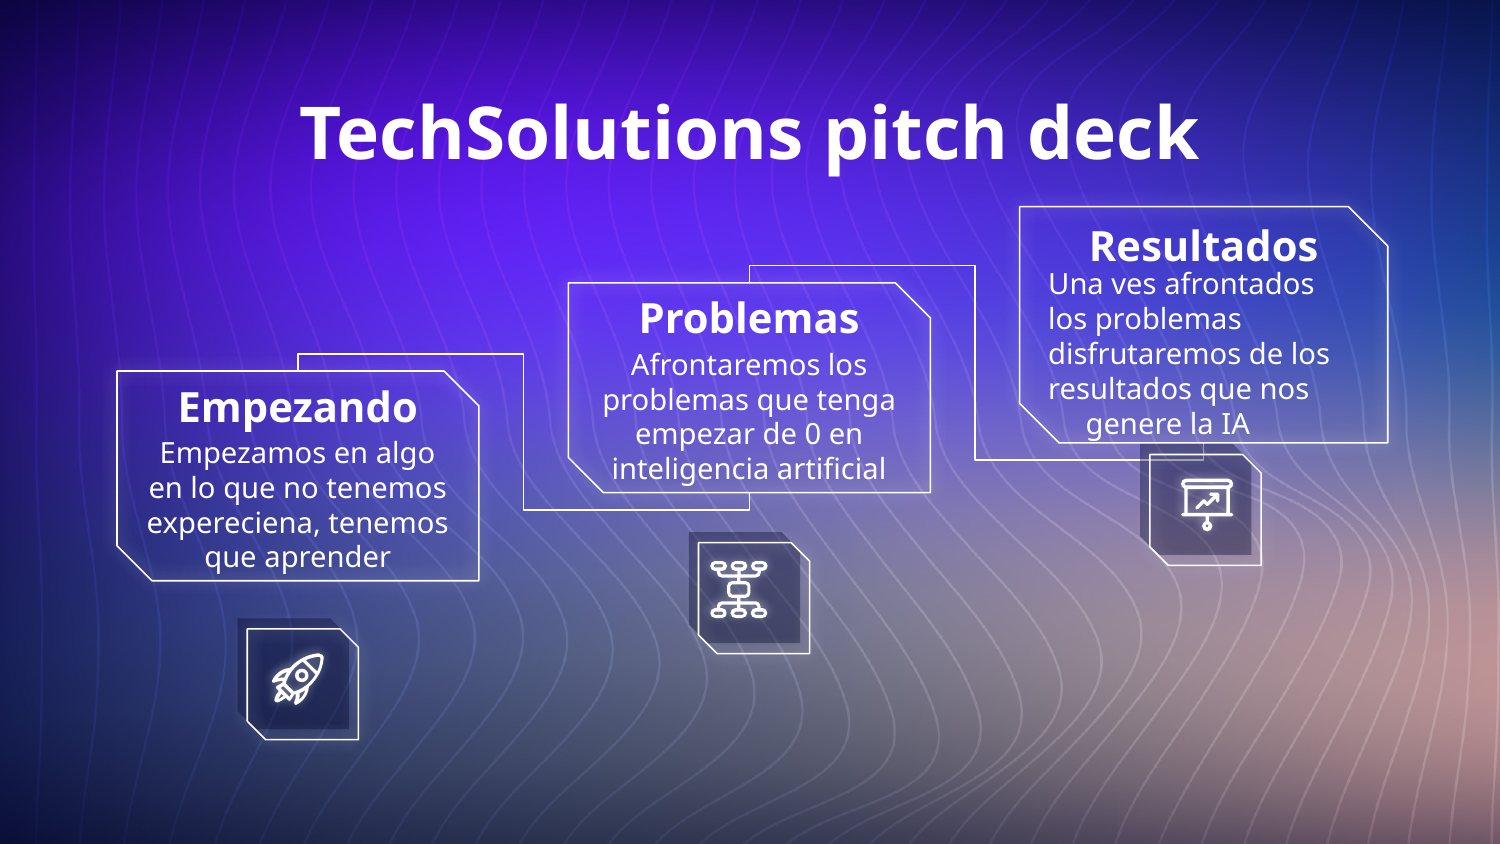

# TechSolutions pitch deck
Resultados
Una ves afrontados los problemas disfrutaremos de los resultados que nos genere la IA
Problemas
Afrontaremos los problemas que tenga empezar de 0 en inteligencia artificial
Empezando
Empezamos en algo en lo que no tenemos expereciena, tenemos que aprender